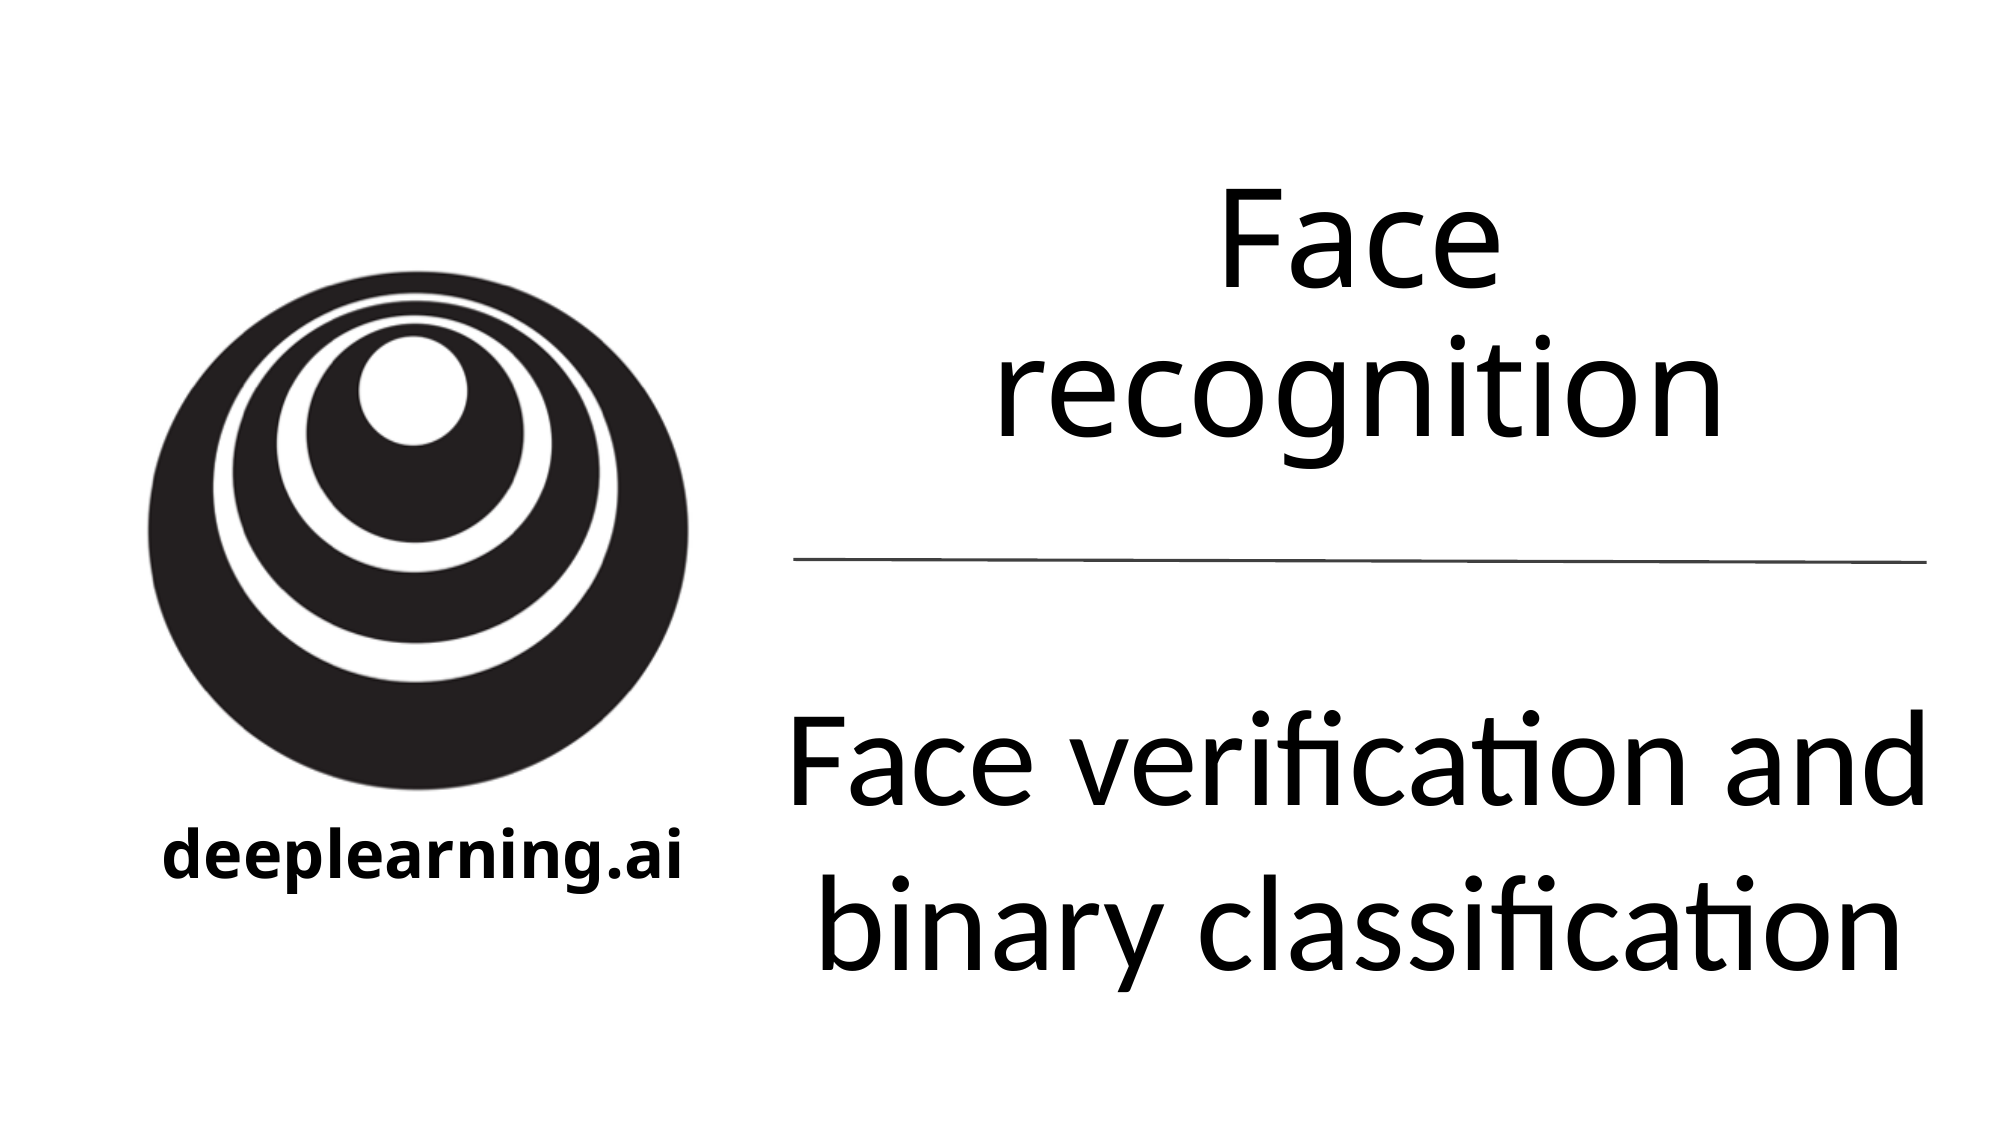

# Face recognition
deeplearning.ai
Face verification and binary classification